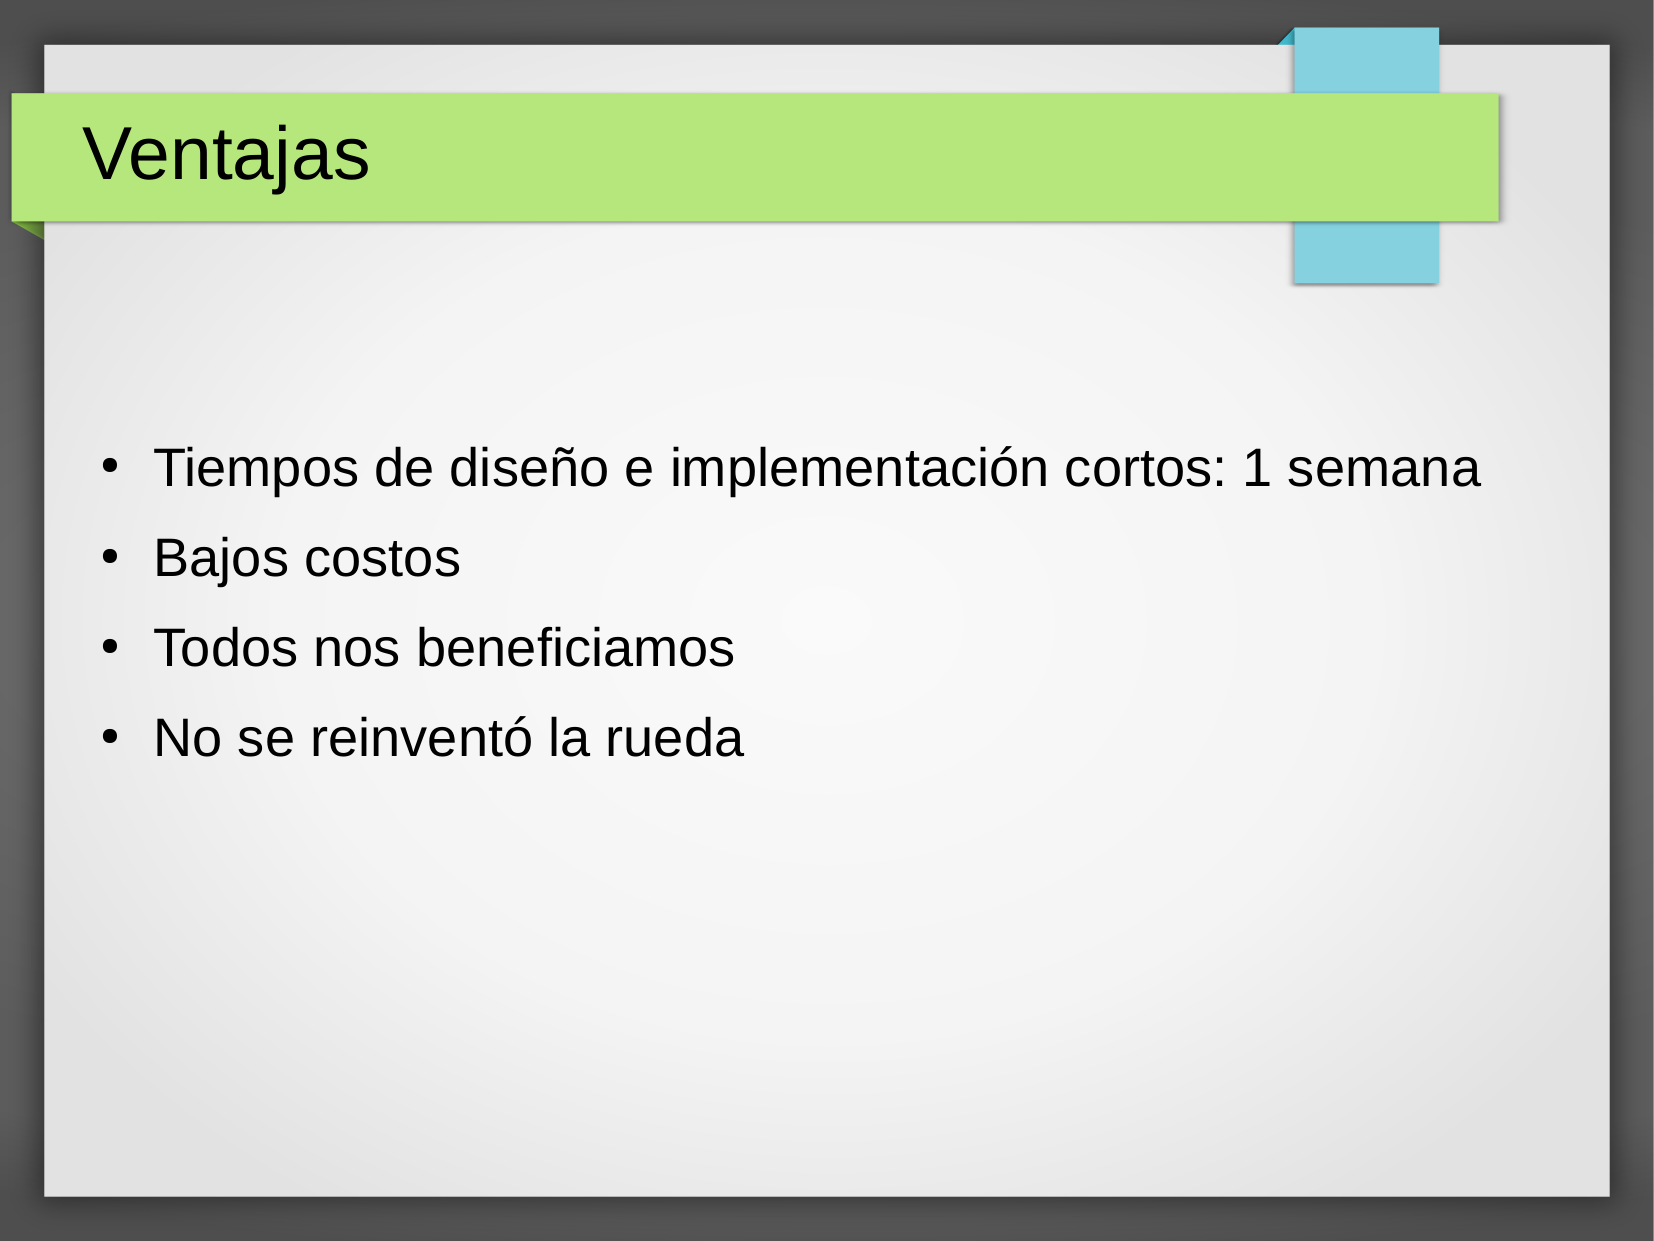

# Ventajas
Tiempos de diseño e implementación cortos: 1 semana
Bajos costos
Todos nos beneficiamos
No se reinventó la rueda